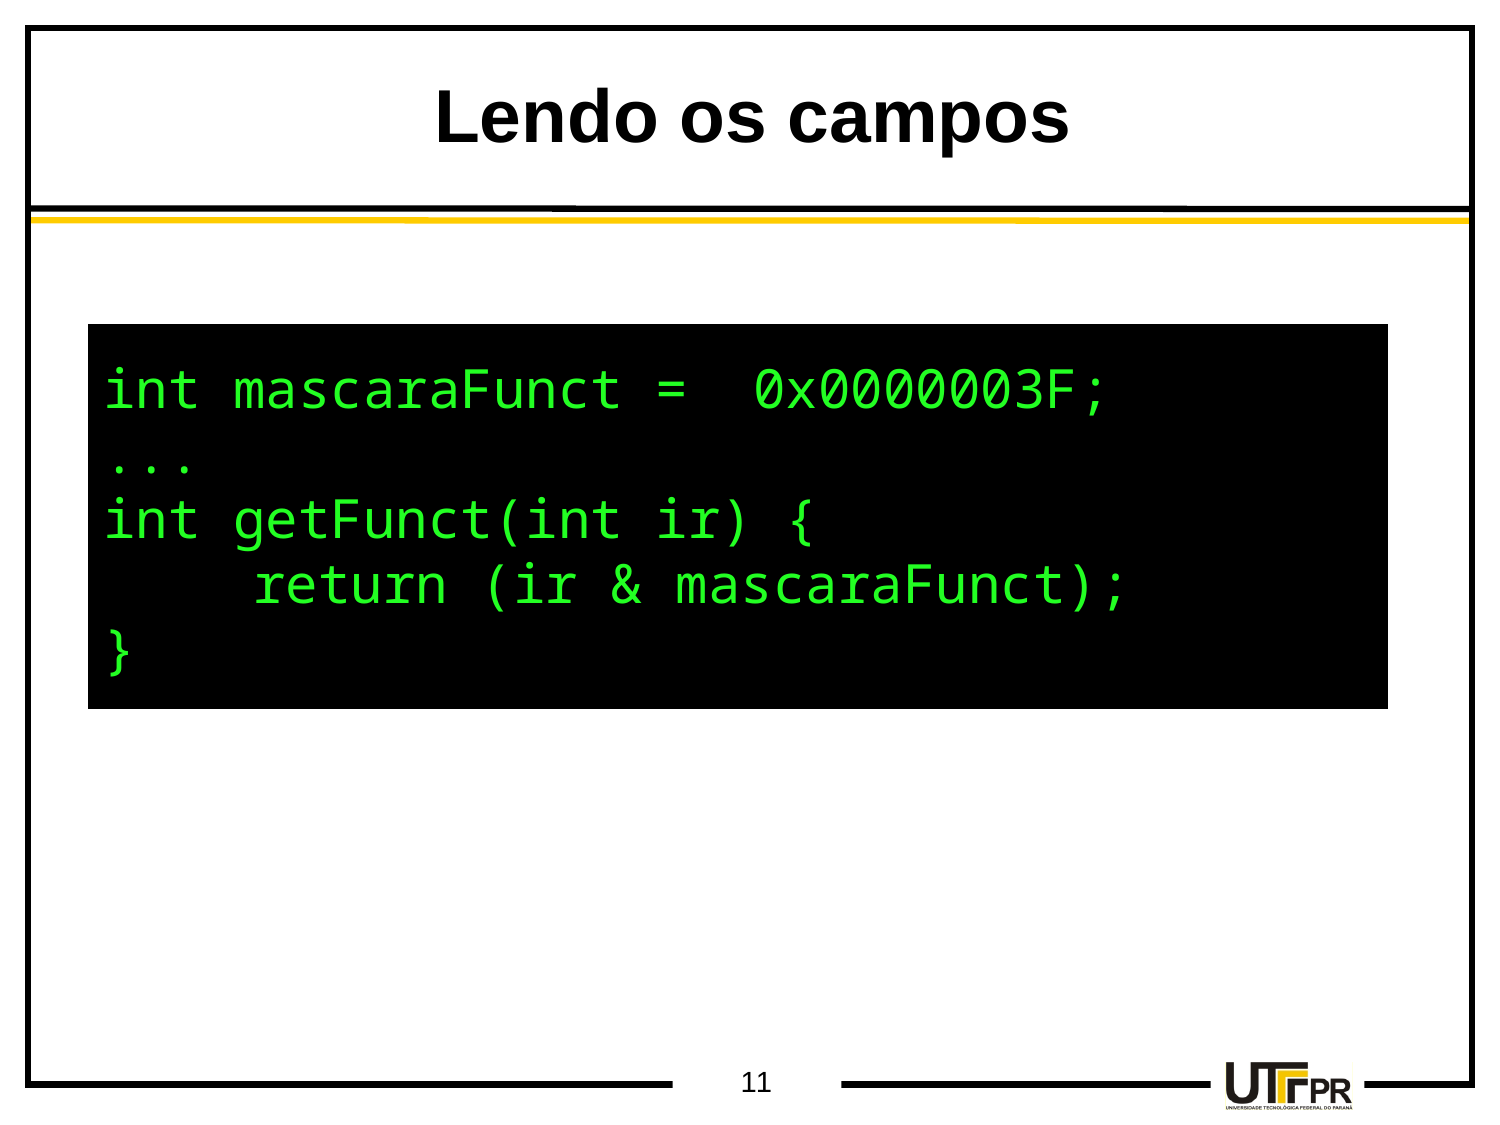

# Lendo os campos
int mascaraFunct = 0x0000003F;
...
int getFunct(int ir) {
	return (ir & mascaraFunct);
}